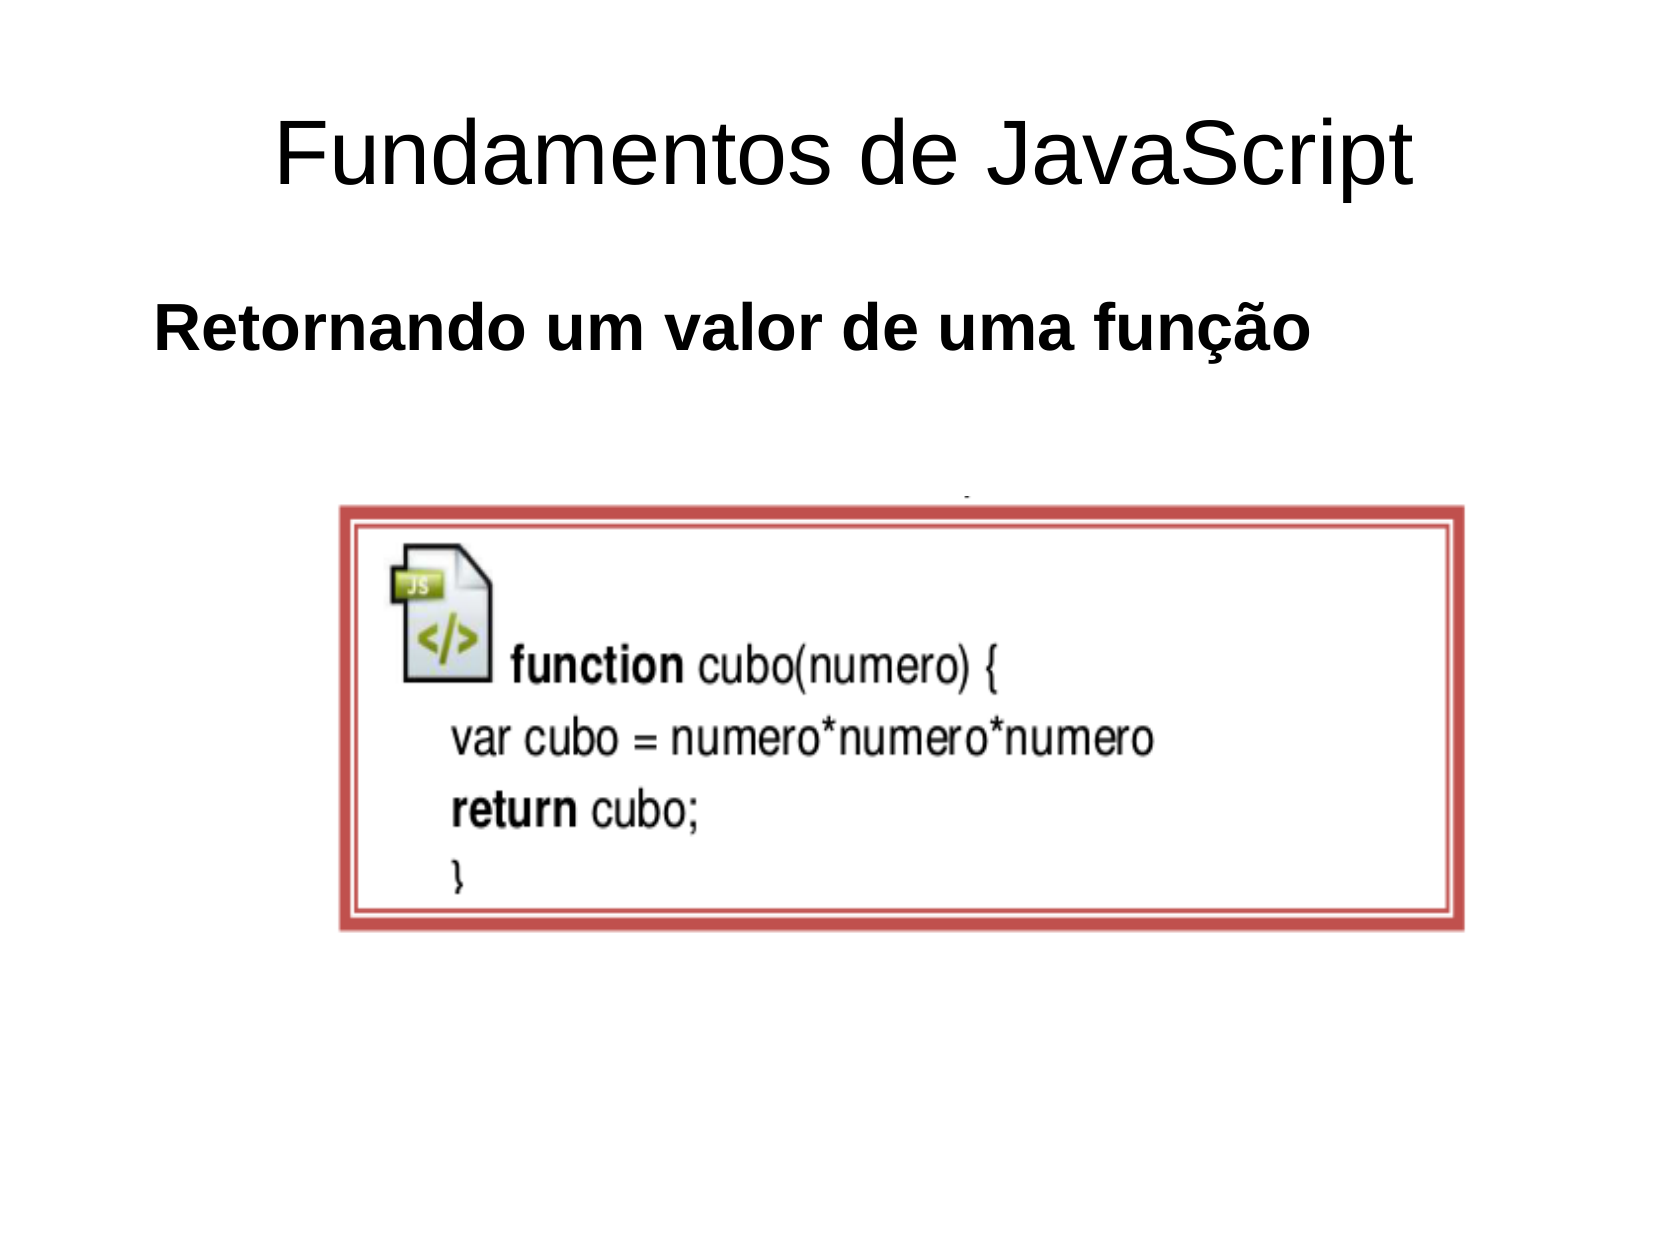

# Fundamentos de JavaScript
Retornando um valor de uma função